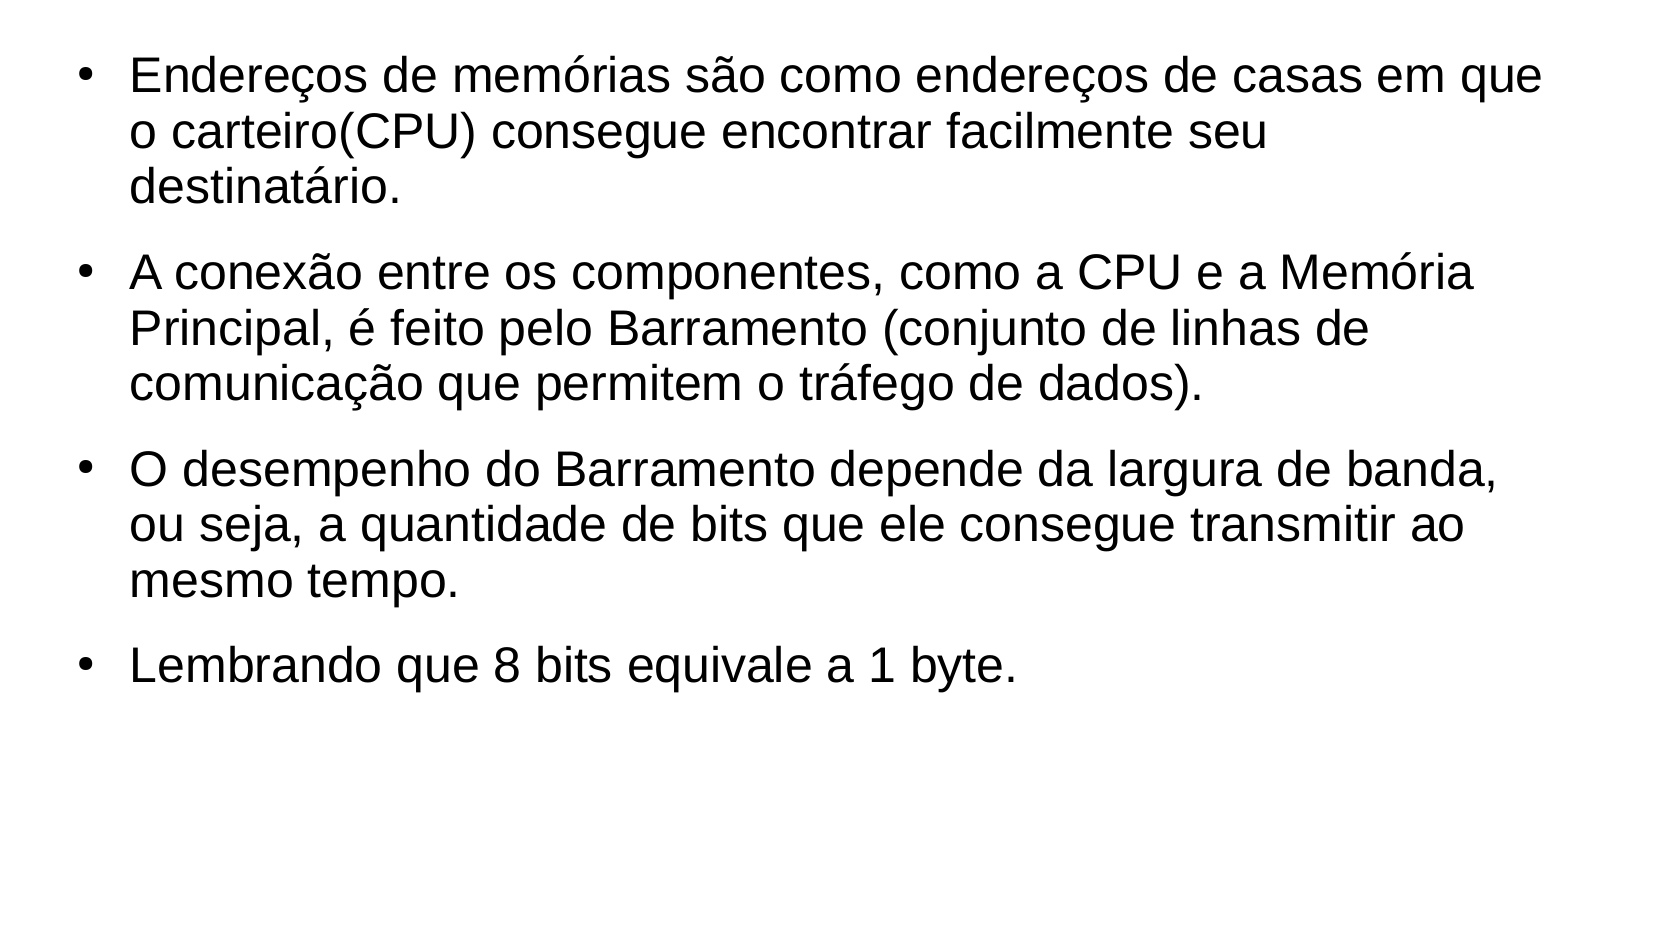

# Endereços de memórias são como endereços de casas em que o carteiro(CPU) consegue encontrar facilmente seu destinatário.
A conexão entre os componentes, como a CPU e a Memória Principal, é feito pelo Barramento (conjunto de linhas de comunicação que permitem o tráfego de dados).
O desempenho do Barramento depende da largura de banda, ou seja, a quantidade de bits que ele consegue transmitir ao mesmo tempo.
Lembrando que 8 bits equivale a 1 byte.